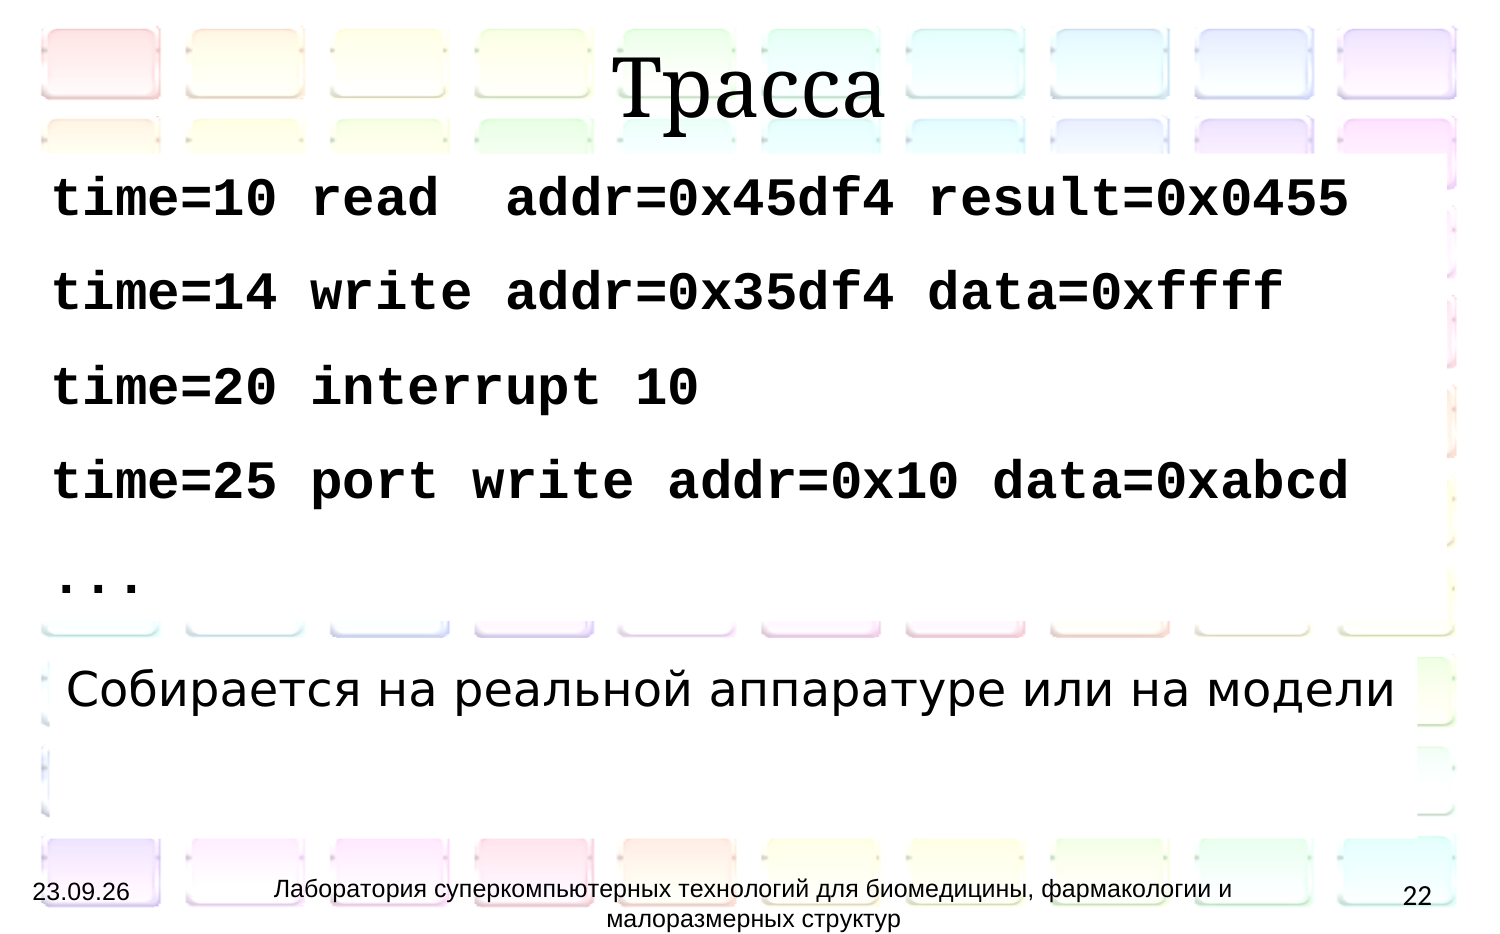

# Трасса
time=10 read addr=0x45df4 result=0x0455
time=14 write addr=0x35df4 data=0xffff
time=20 interrupt 10
time=25 port write addr=0x10 data=0xabcd
...
Собирается на реальной аппаратуре или на модели
Лаборатория суперкомпьютерных технологий для биомедицины, фармакологии и малоразмерных структур